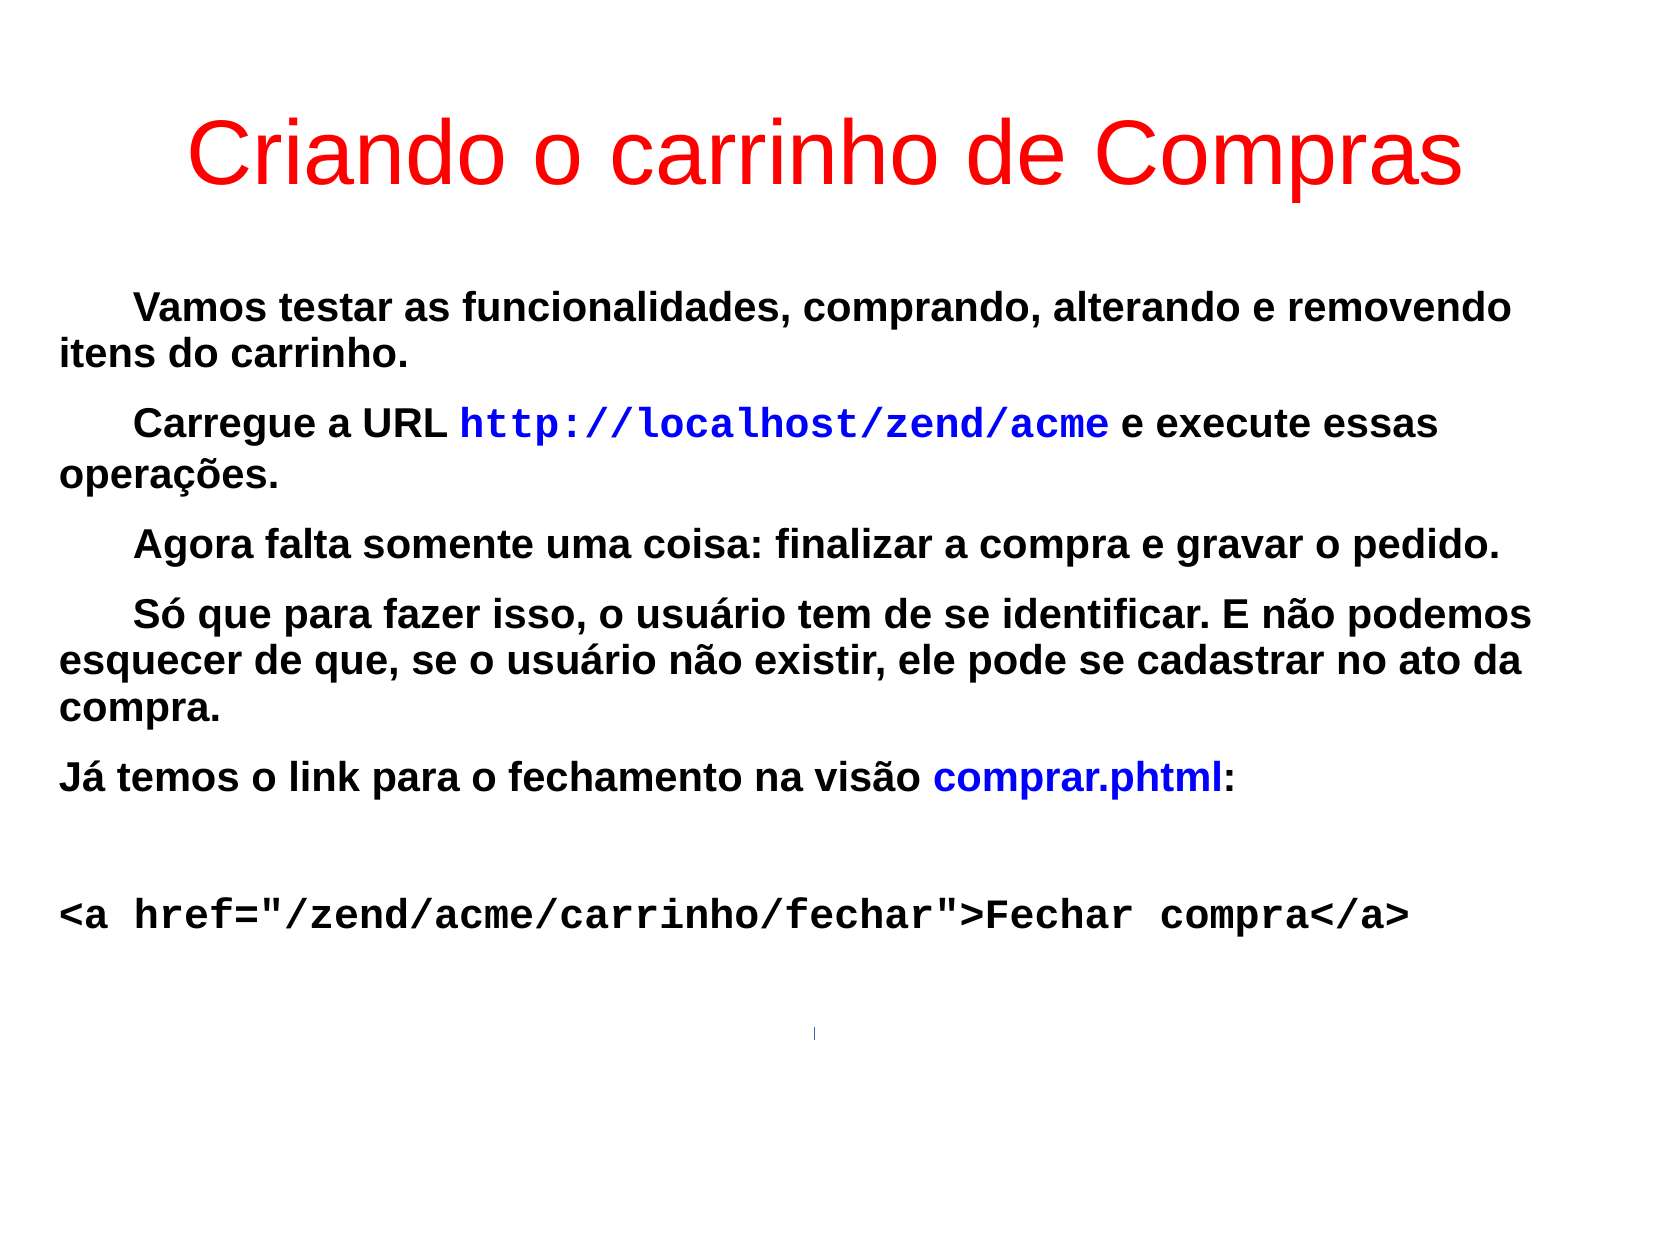

# Criando o carrinho de Compras
 		Vamos testar as funcionalidades, comprando, alterando e removendo itens do carrinho.
 		Carregue a URL http://localhost/zend/acme e execute essas operações.
 		Agora falta somente uma coisa: finalizar a compra e gravar o pedido.
 		Só que para fazer isso, o usuário tem de se identificar. E não podemos esquecer de que, se o usuário não existir, ele pode se cadastrar no ato da compra.
Já temos o link para o fechamento na visão comprar.phtml:
<a href="/zend/acme/carrinho/fechar">Fechar compra</a>